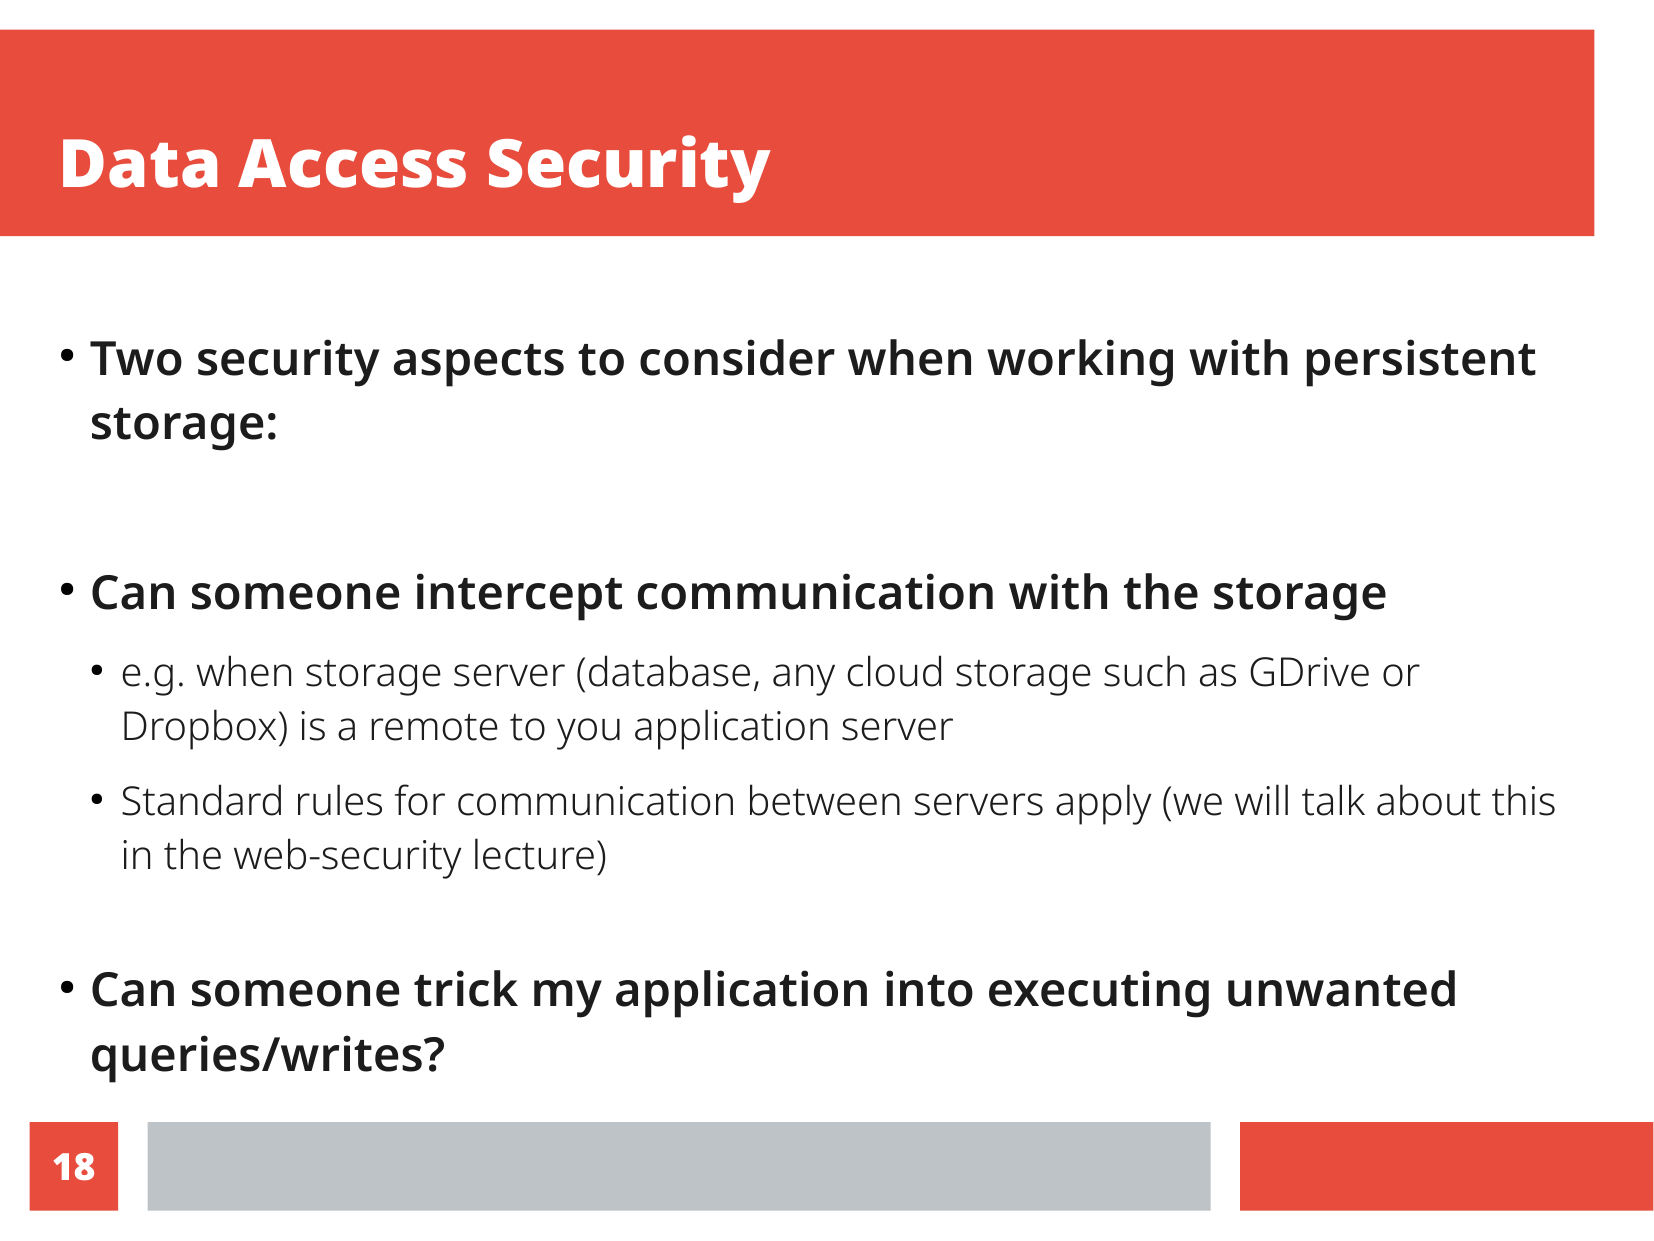

# Data Access Security
Two security aspects to consider when working with persistent storage:
Can someone intercept communication with the storage
e.g. when storage server (database, any cloud storage such as GDrive or Dropbox) is a remote to you application server
Standard rules for communication between servers apply (we will talk about this in the web-security lecture)
Can someone trick my application into executing unwanted queries/writes?
18